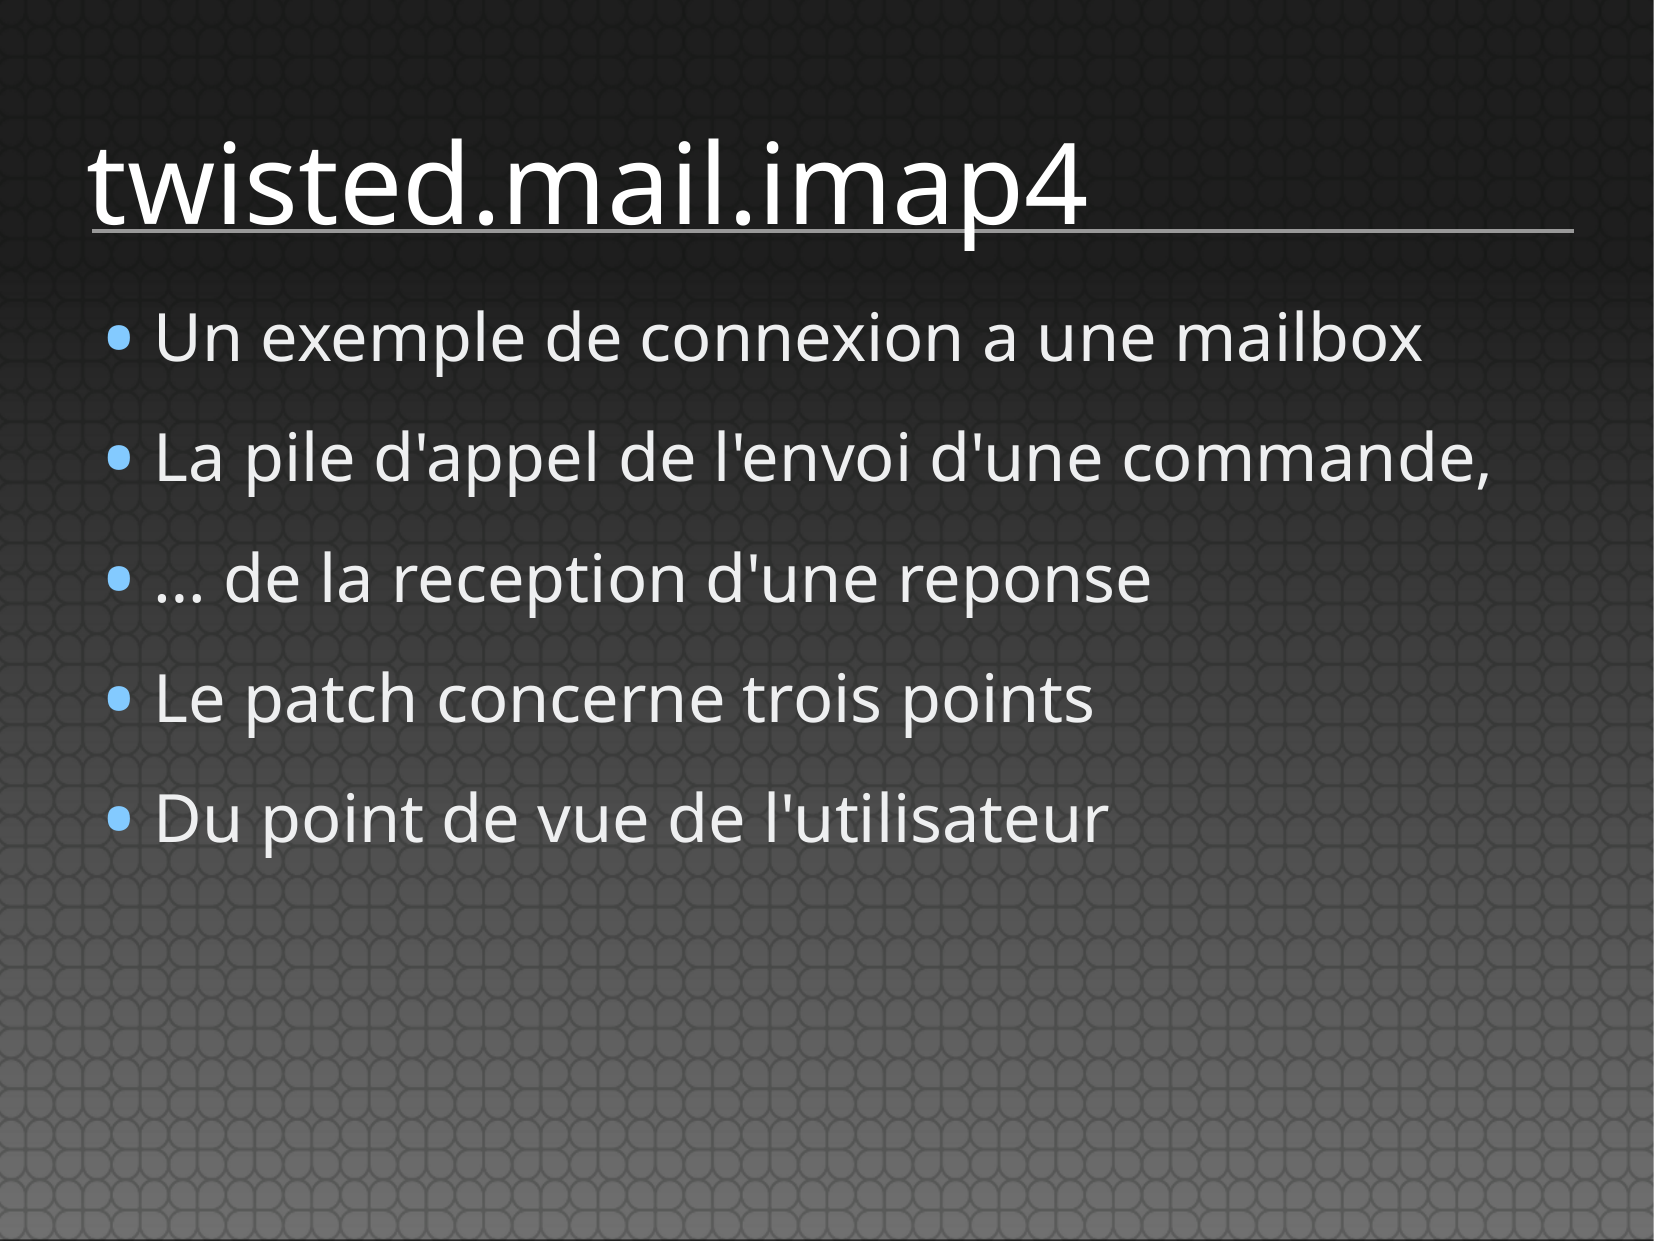

# twisted.mail.imap4
Un exemple de connexion a une mailbox
La pile d'appel de l'envoi d'une commande,
… de la reception d'une reponse
Le patch concerne trois points
Du point de vue de l'utilisateur